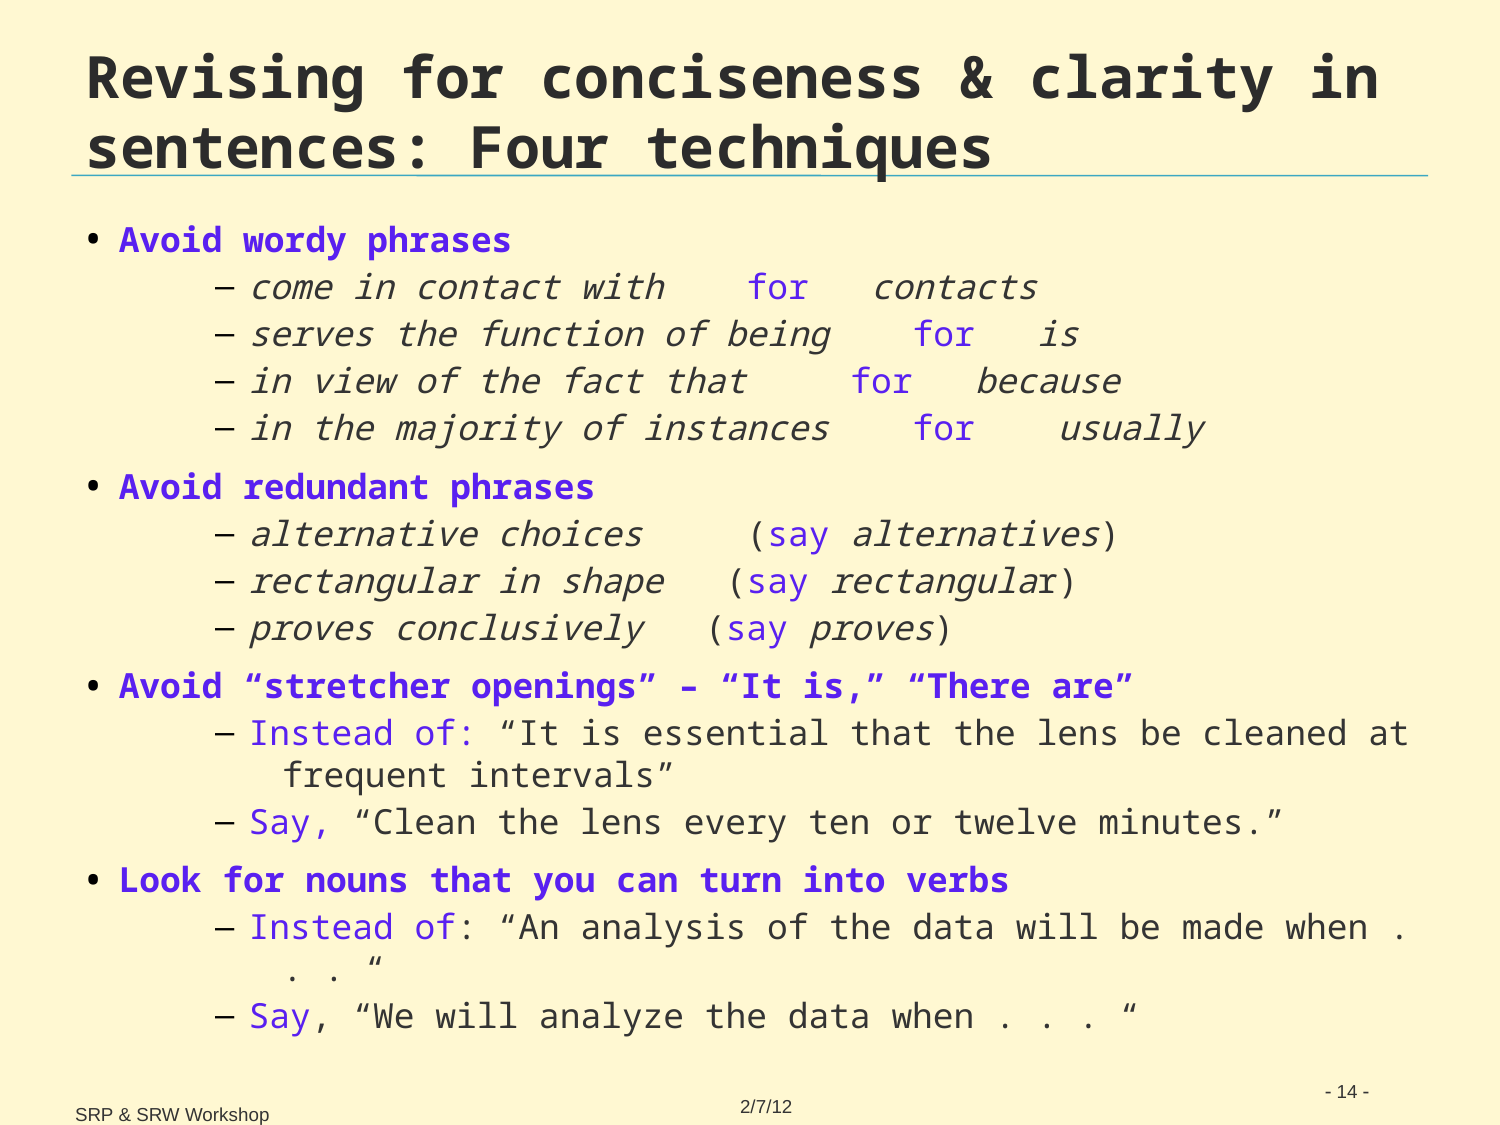

# Revising for conciseness & clarity in sentences: Four techniques
Avoid wordy phrases
come in contact with for contacts
serves the function of being for is
in view of the fact that for because
in the majority of instances for usually
Avoid redundant phrases
alternative choices (say alternatives)
rectangular in shape (say rectangular)
proves conclusively (say proves)
Avoid “stretcher openings” – “It is,” “There are”
Instead of: “It is essential that the lens be cleaned at frequent intervals”
Say, “Clean the lens every ten or twelve minutes.”
Look for nouns that you can turn into verbs
Instead of: “An analysis of the data will be made when . . . “
Say, “We will analyze the data when . . . “